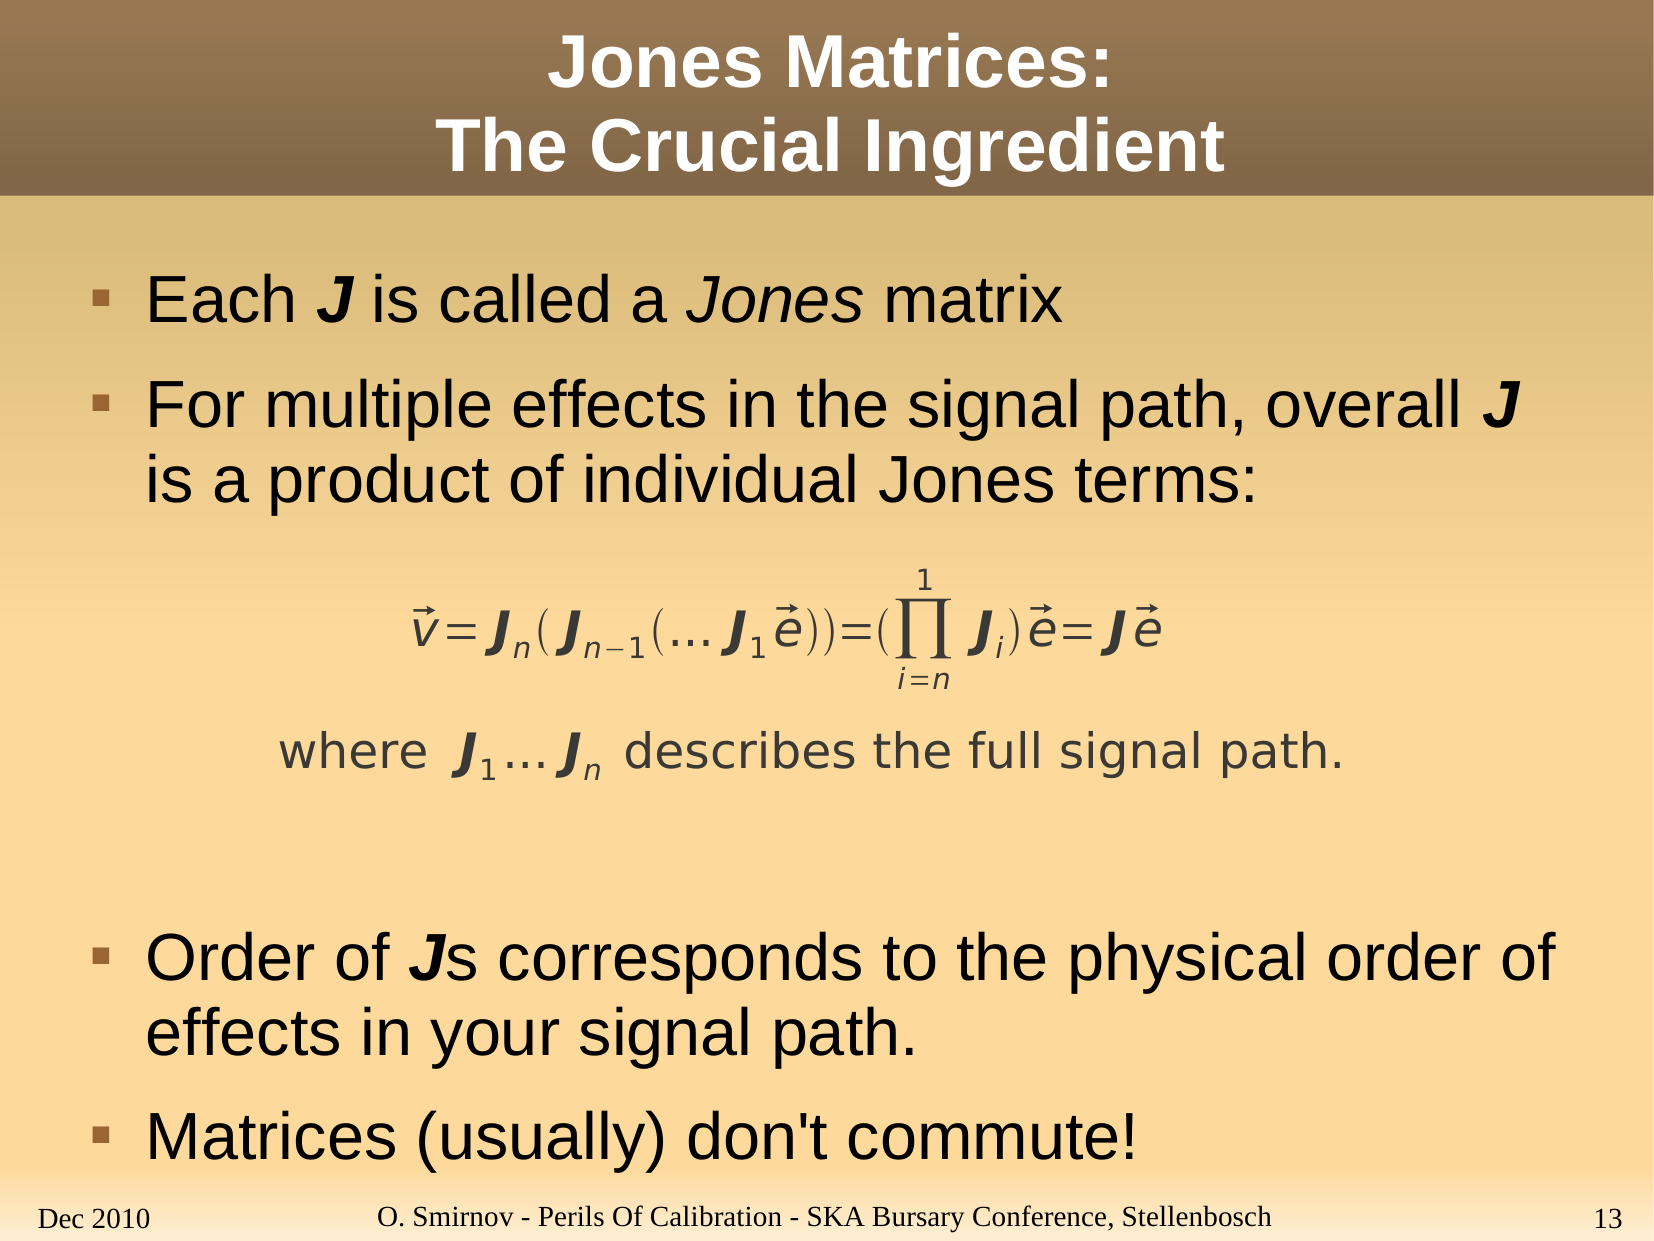

# Jones Matrices: The Crucial Ingredient
Each J is called a Jones matrix
For multiple effects in the signal path, overall J is a product of individual Jones terms:
Order of Js corresponds to the physical order of effects in your signal path.
Matrices (usually) don't commute!
O. Smirnov - Perils Of Calibration - SKA Bursary Conference, Stellenbosch
Dec 2010
13